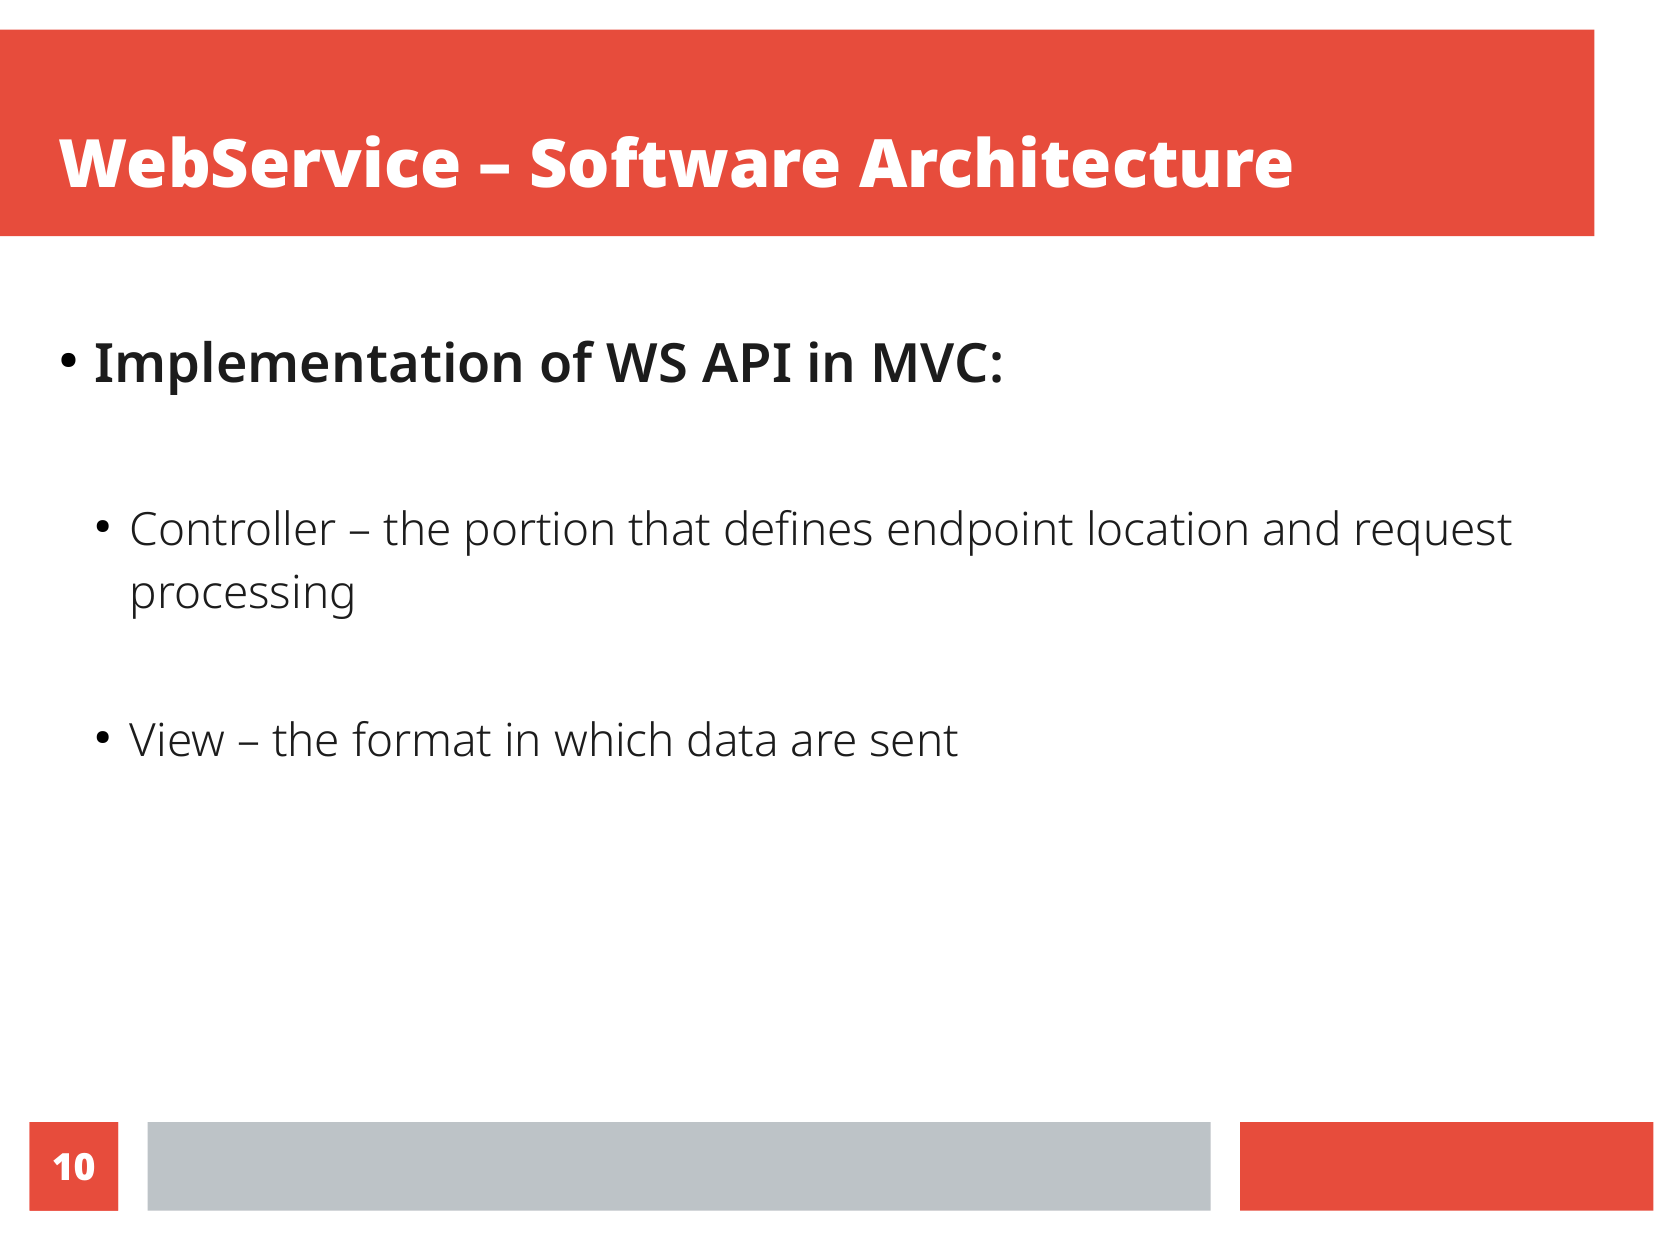

# WebService – Software Architecture
Implementation of WS API in MVC:
Controller – the portion that defines endpoint location and request processing
View – the format in which data are sent
10